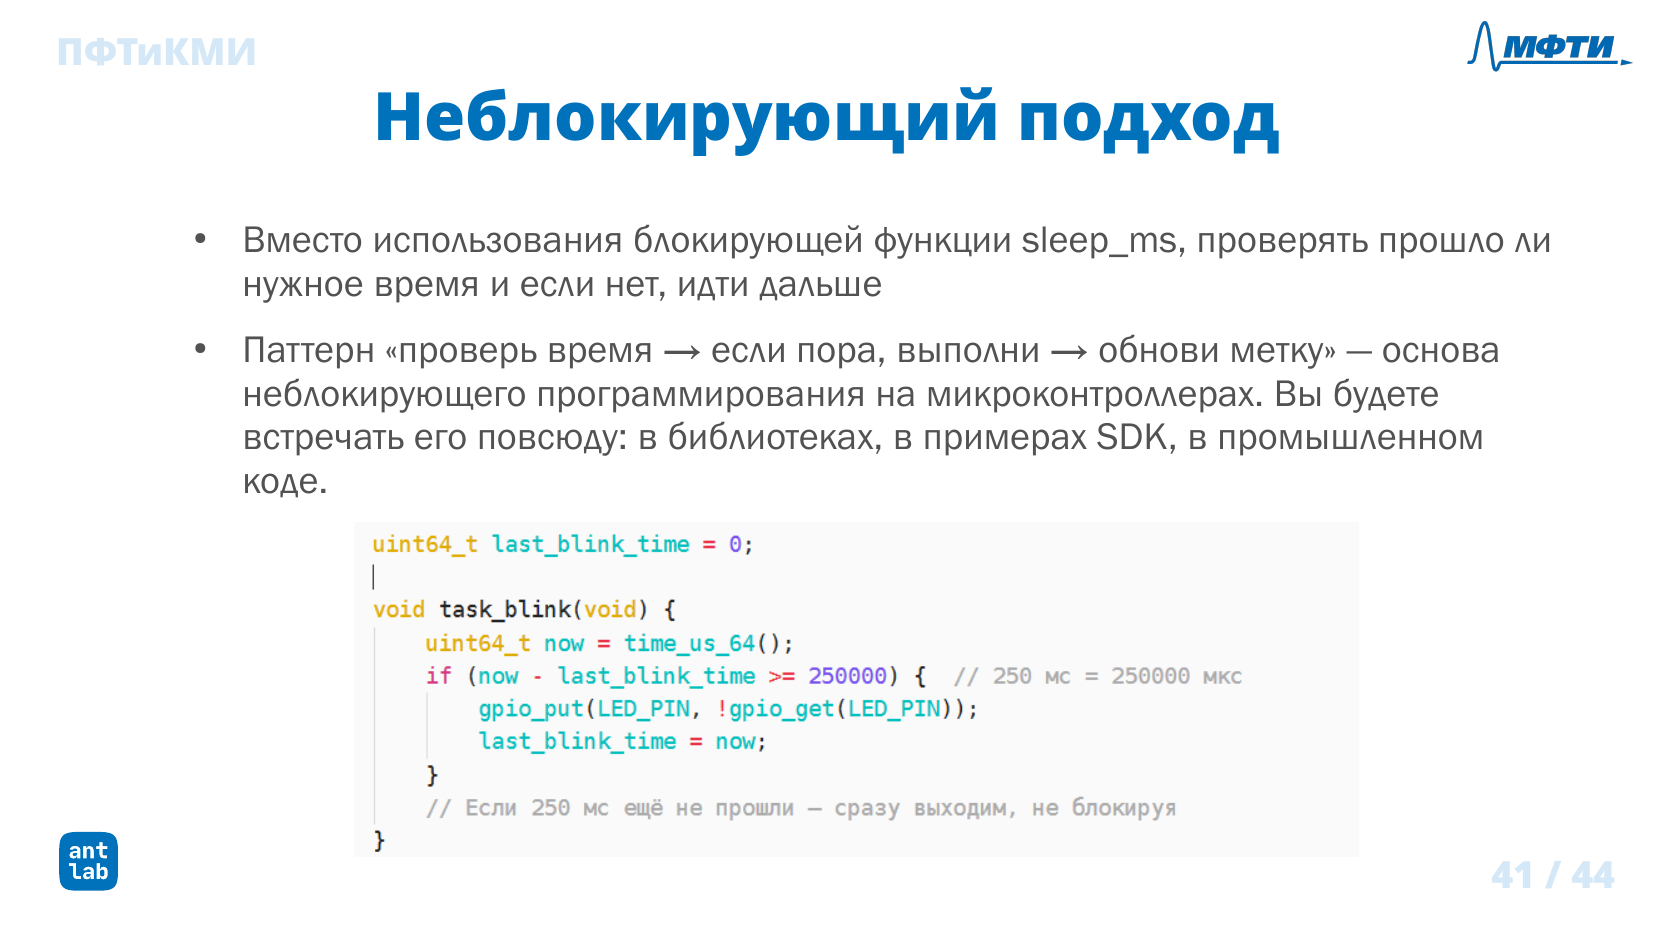

# Неблокирующий подход
Вместо использования блокирующей функции sleep_ms, проверять прошло ли нужное время и если нет, идти дальше
Паттерн «проверь время → если пора, выполни → обнови метку» — основа неблокирующего программирования на микроконтроллерах. Вы будете встречать его повсюду: в библиотеках, в примерах SDK, в промышленном коде.